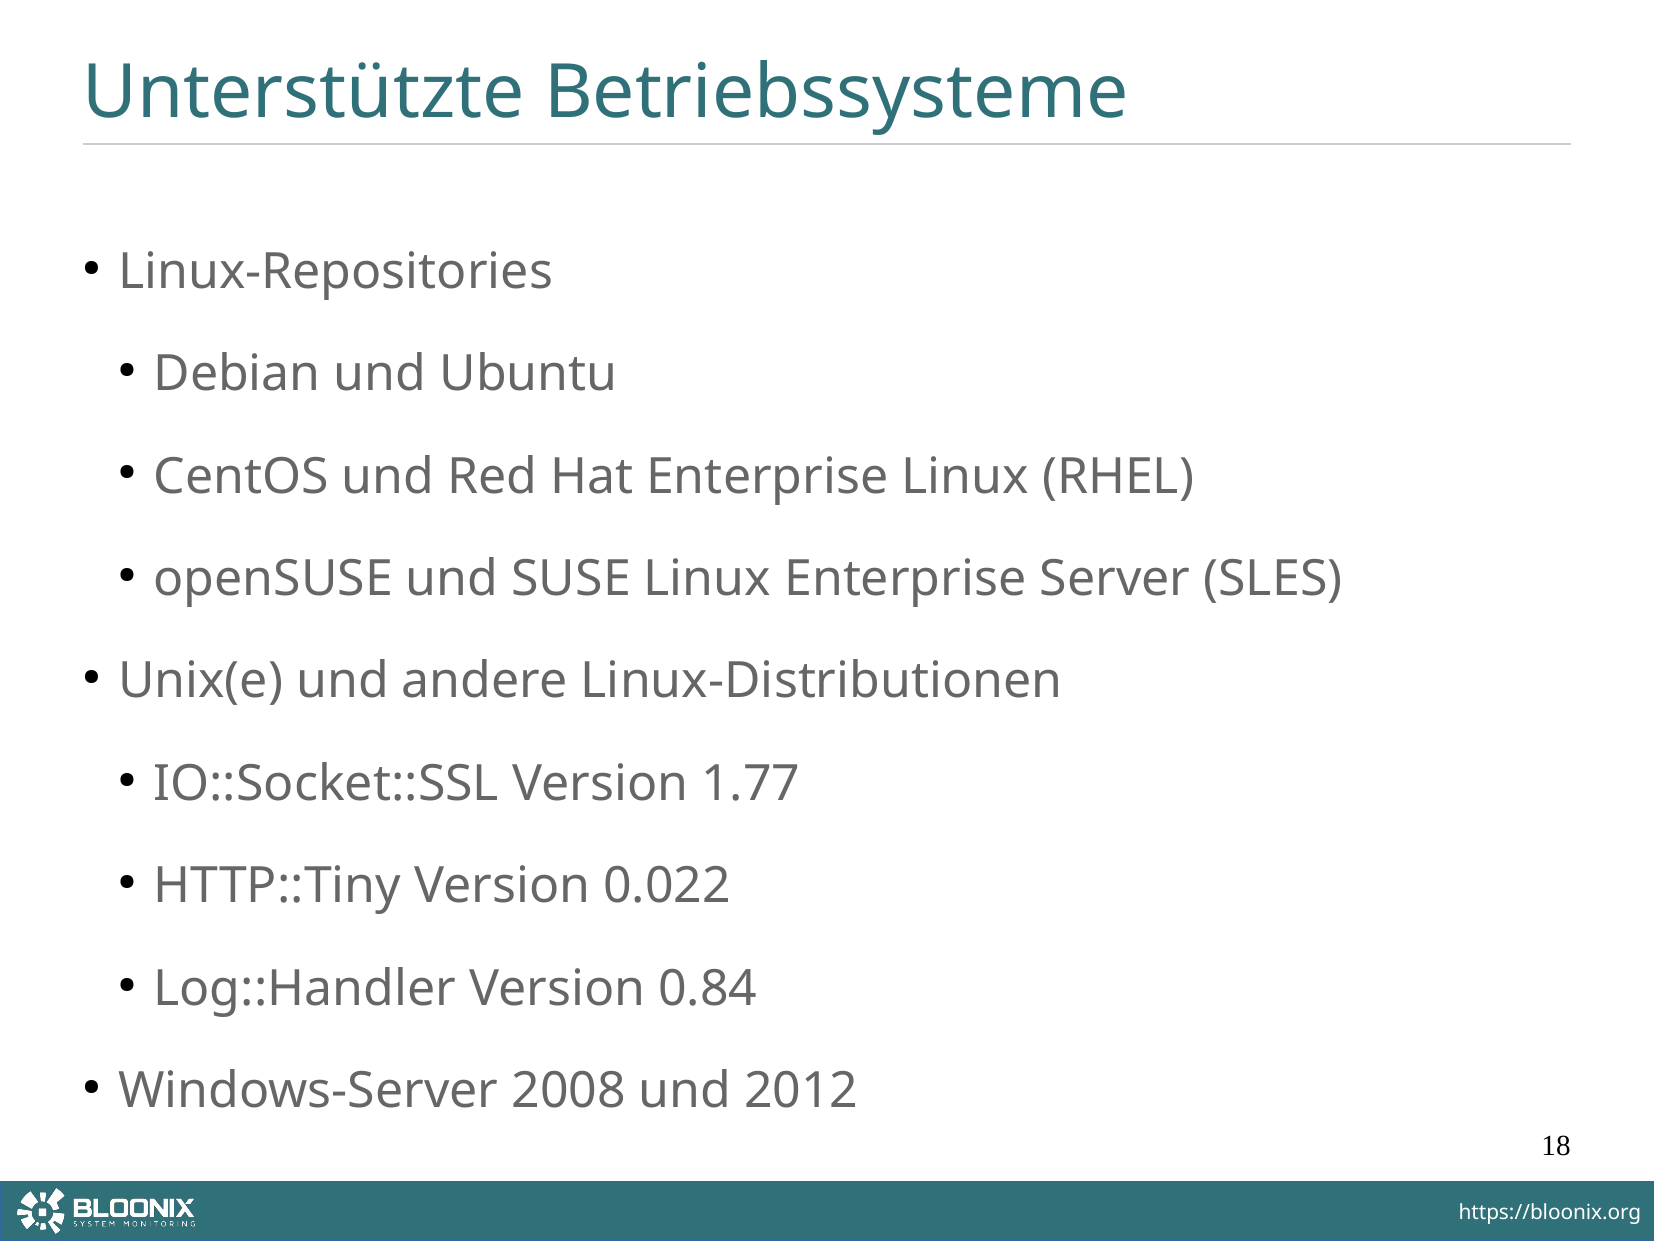

# Unterstützte Betriebssysteme
Linux-Repositories
Debian und Ubuntu
CentOS und Red Hat Enterprise Linux (RHEL)
openSUSE und SUSE Linux Enterprise Server (SLES)
Unix(e) und andere Linux-Distributionen
IO::Socket::SSL Version 1.77
HTTP::Tiny Version 0.022
Log::Handler Version 0.84
Windows-Server 2008 und 2012
18
https://bloonix.org